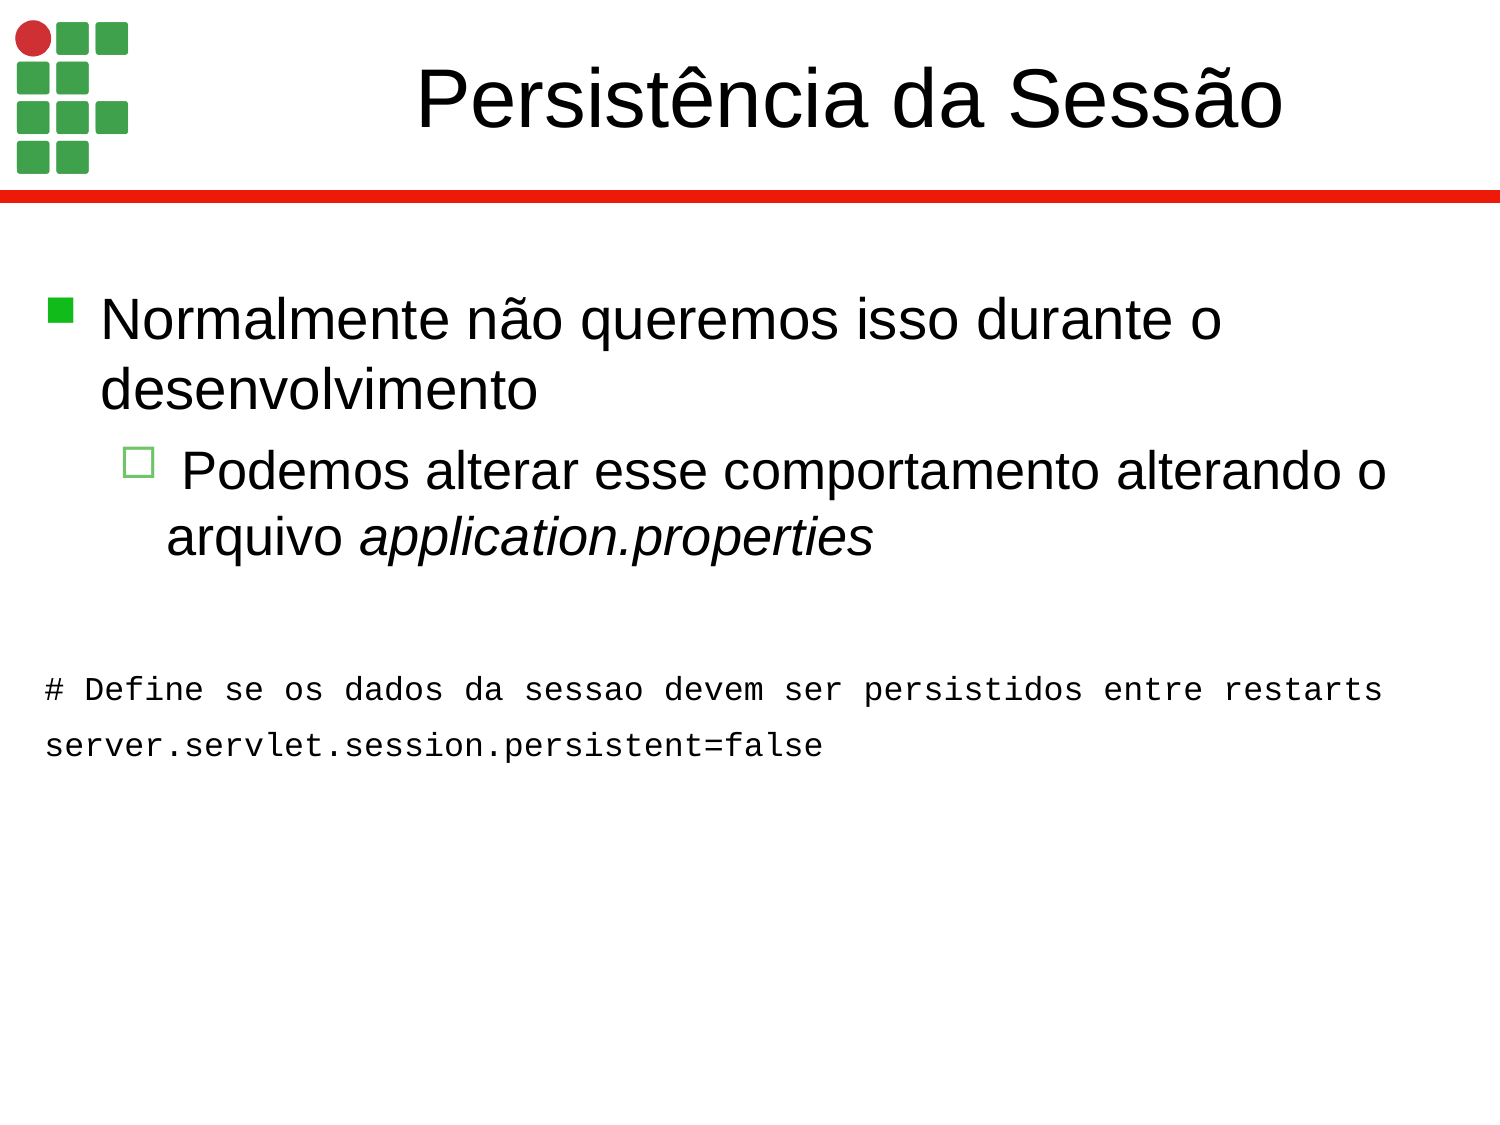

# Persistência da Sessão
Normalmente não queremos isso durante o desenvolvimento
 Podemos alterar esse comportamento alterando o arquivo application.properties
# Define se os dados da sessao devem ser persistidos entre restarts
server.servlet.session.persistent=false